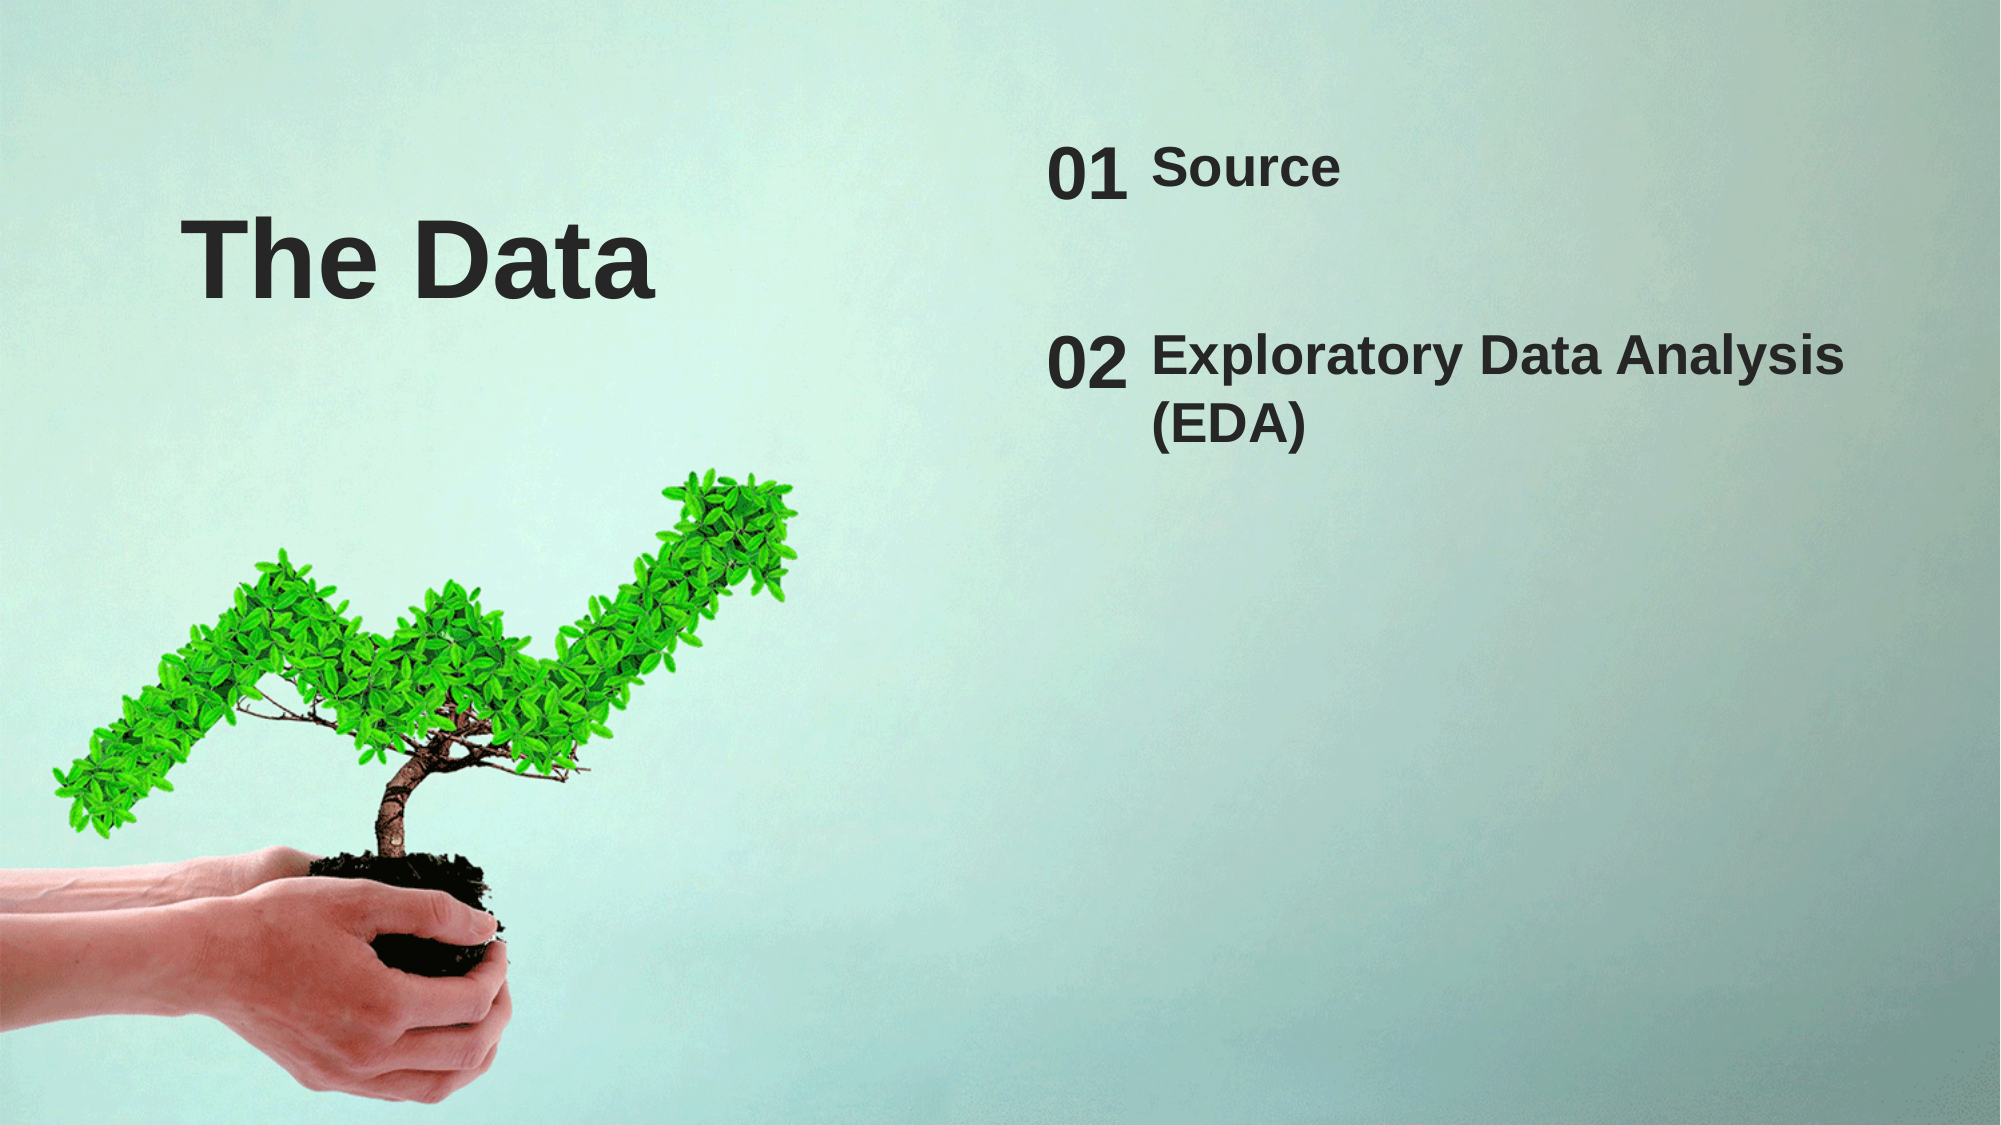

01
Source
The Data
02
Exploratory Data Analysis
(EDA)